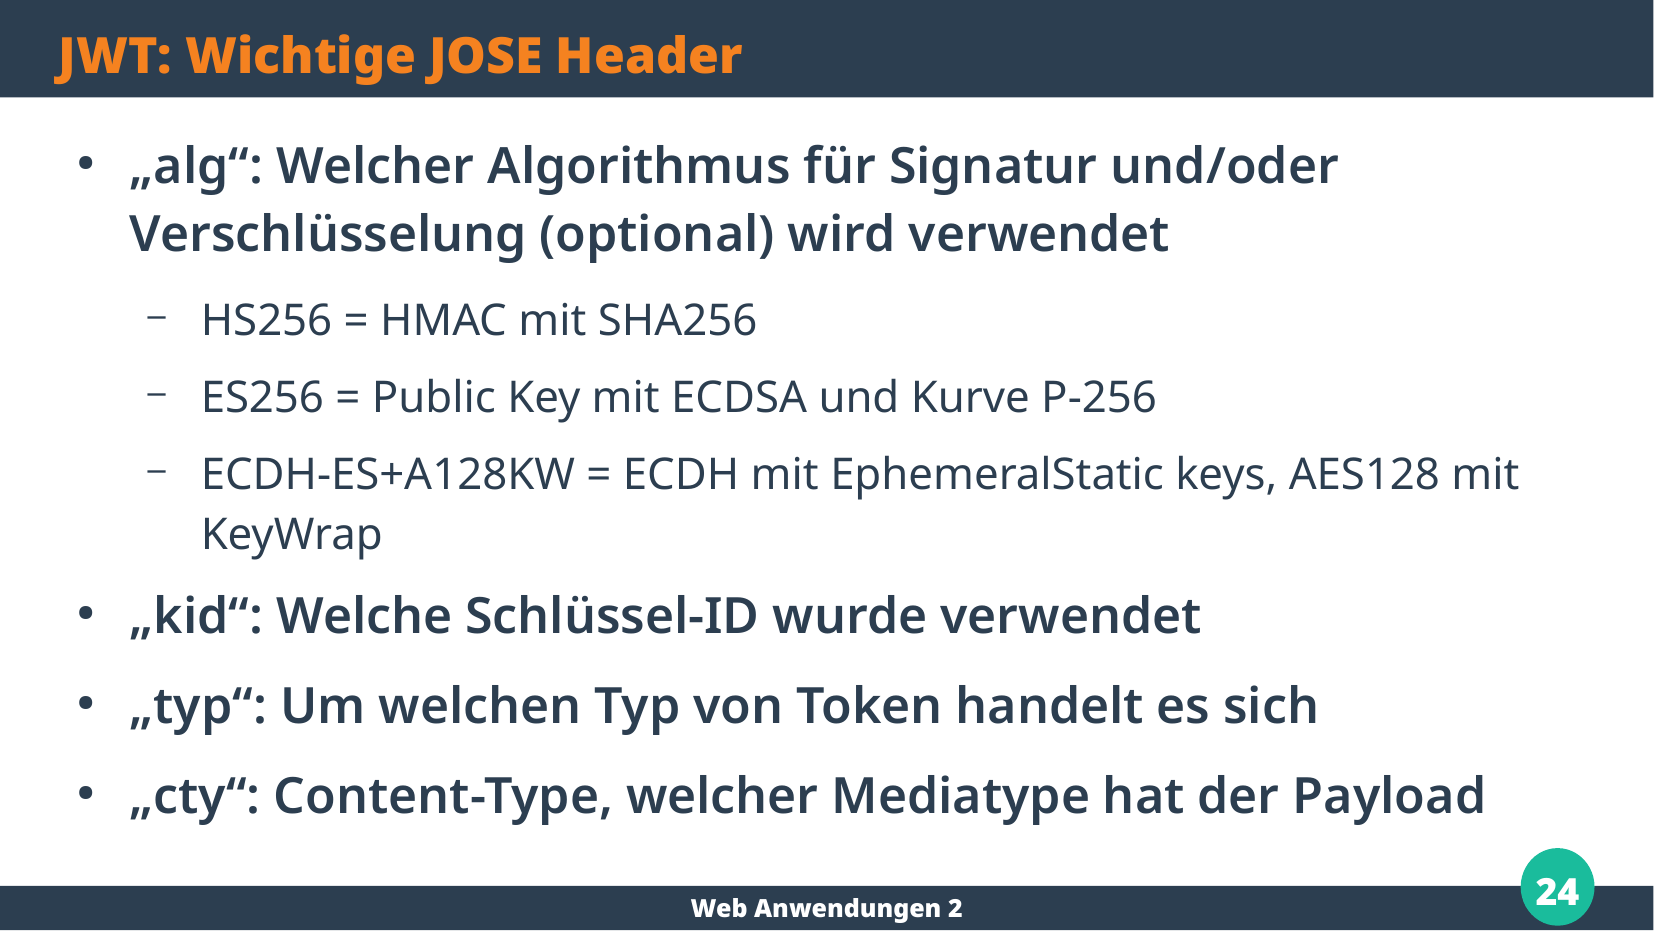

# JWT: Wichtige JOSE Header
„alg“: Welcher Algorithmus für Signatur und/oder Verschlüsselung (optional) wird verwendet
HS256 = HMAC mit SHA256
ES256 = Public Key mit ECDSA und Kurve P-256
ECDH-ES+A128KW = ECDH mit EphemeralStatic keys, AES128 mit KeyWrap
„kid“: Welche Schlüssel-ID wurde verwendet
„typ“: Um welchen Typ von Token handelt es sich
„cty“: Content-Type, welcher Mediatype hat der Payload
24